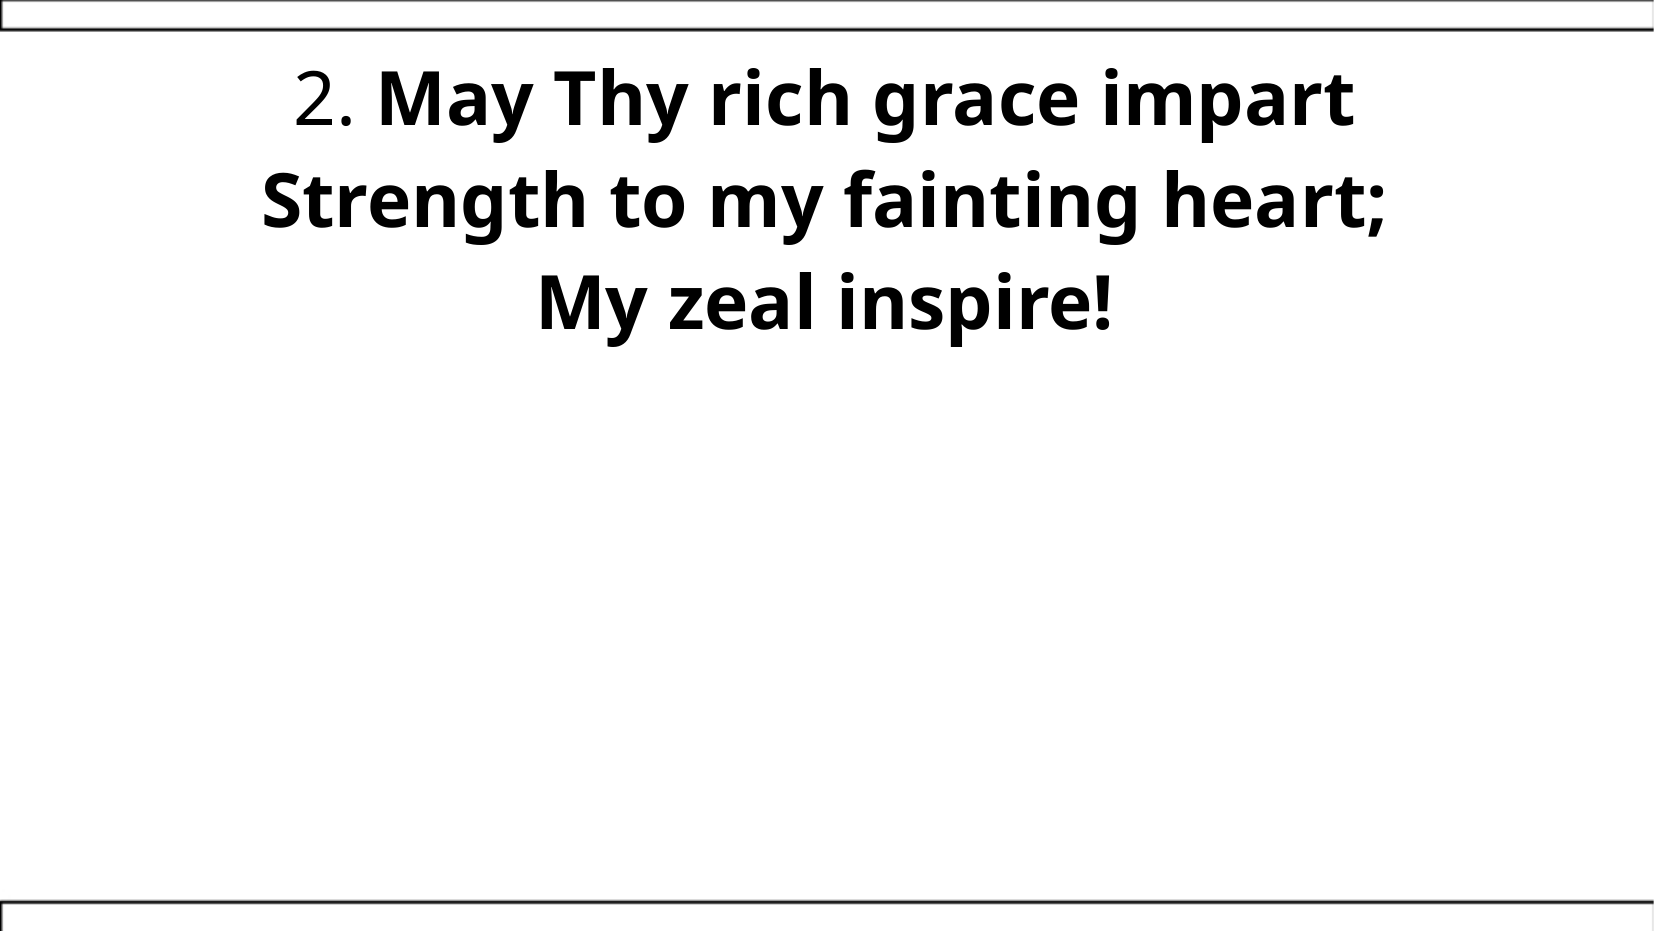

2. May Thy rich grace impart
Strength to my fainting heart;
My zeal inspire!